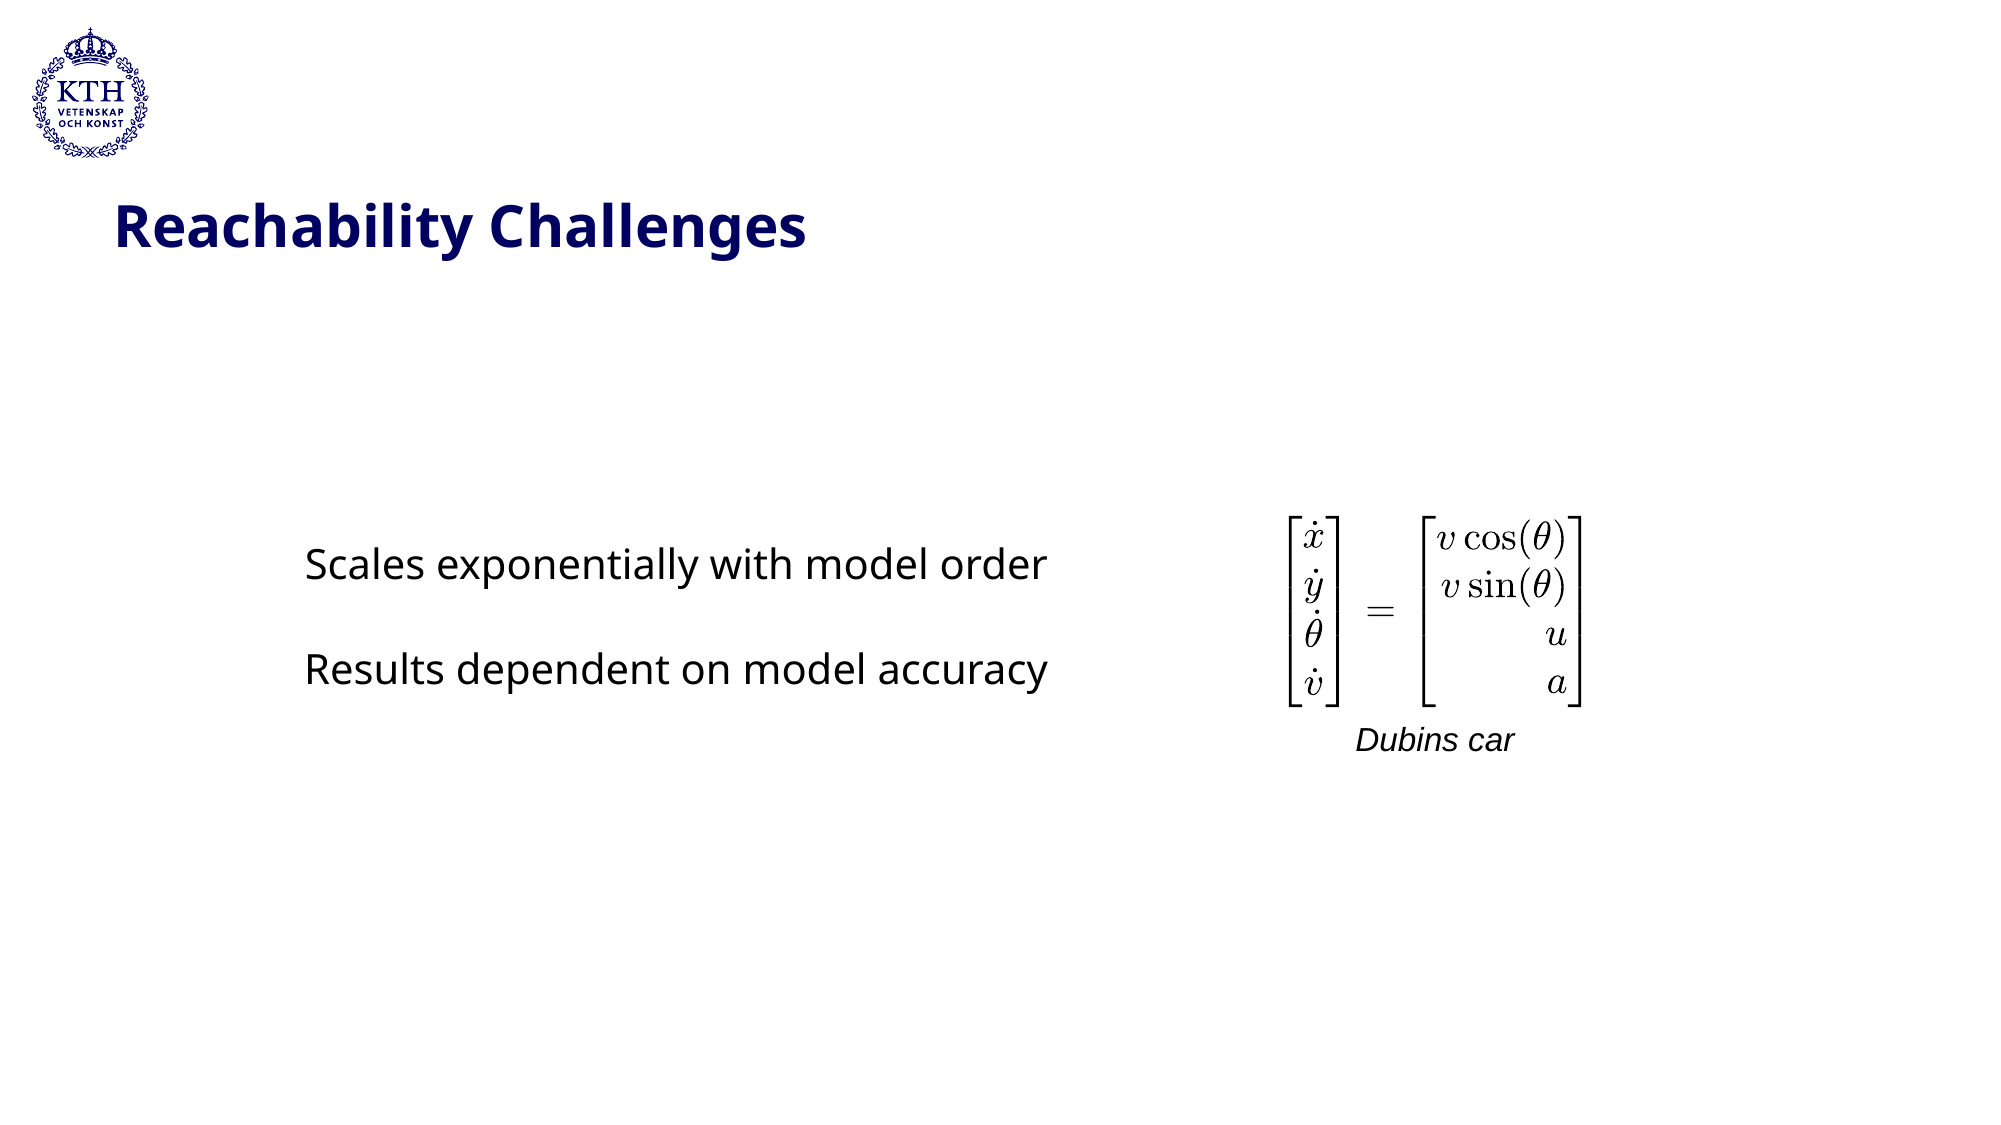

# Reachability Challenges
Scales exponentially with model order
Results dependent on model accuracy
Dubins car